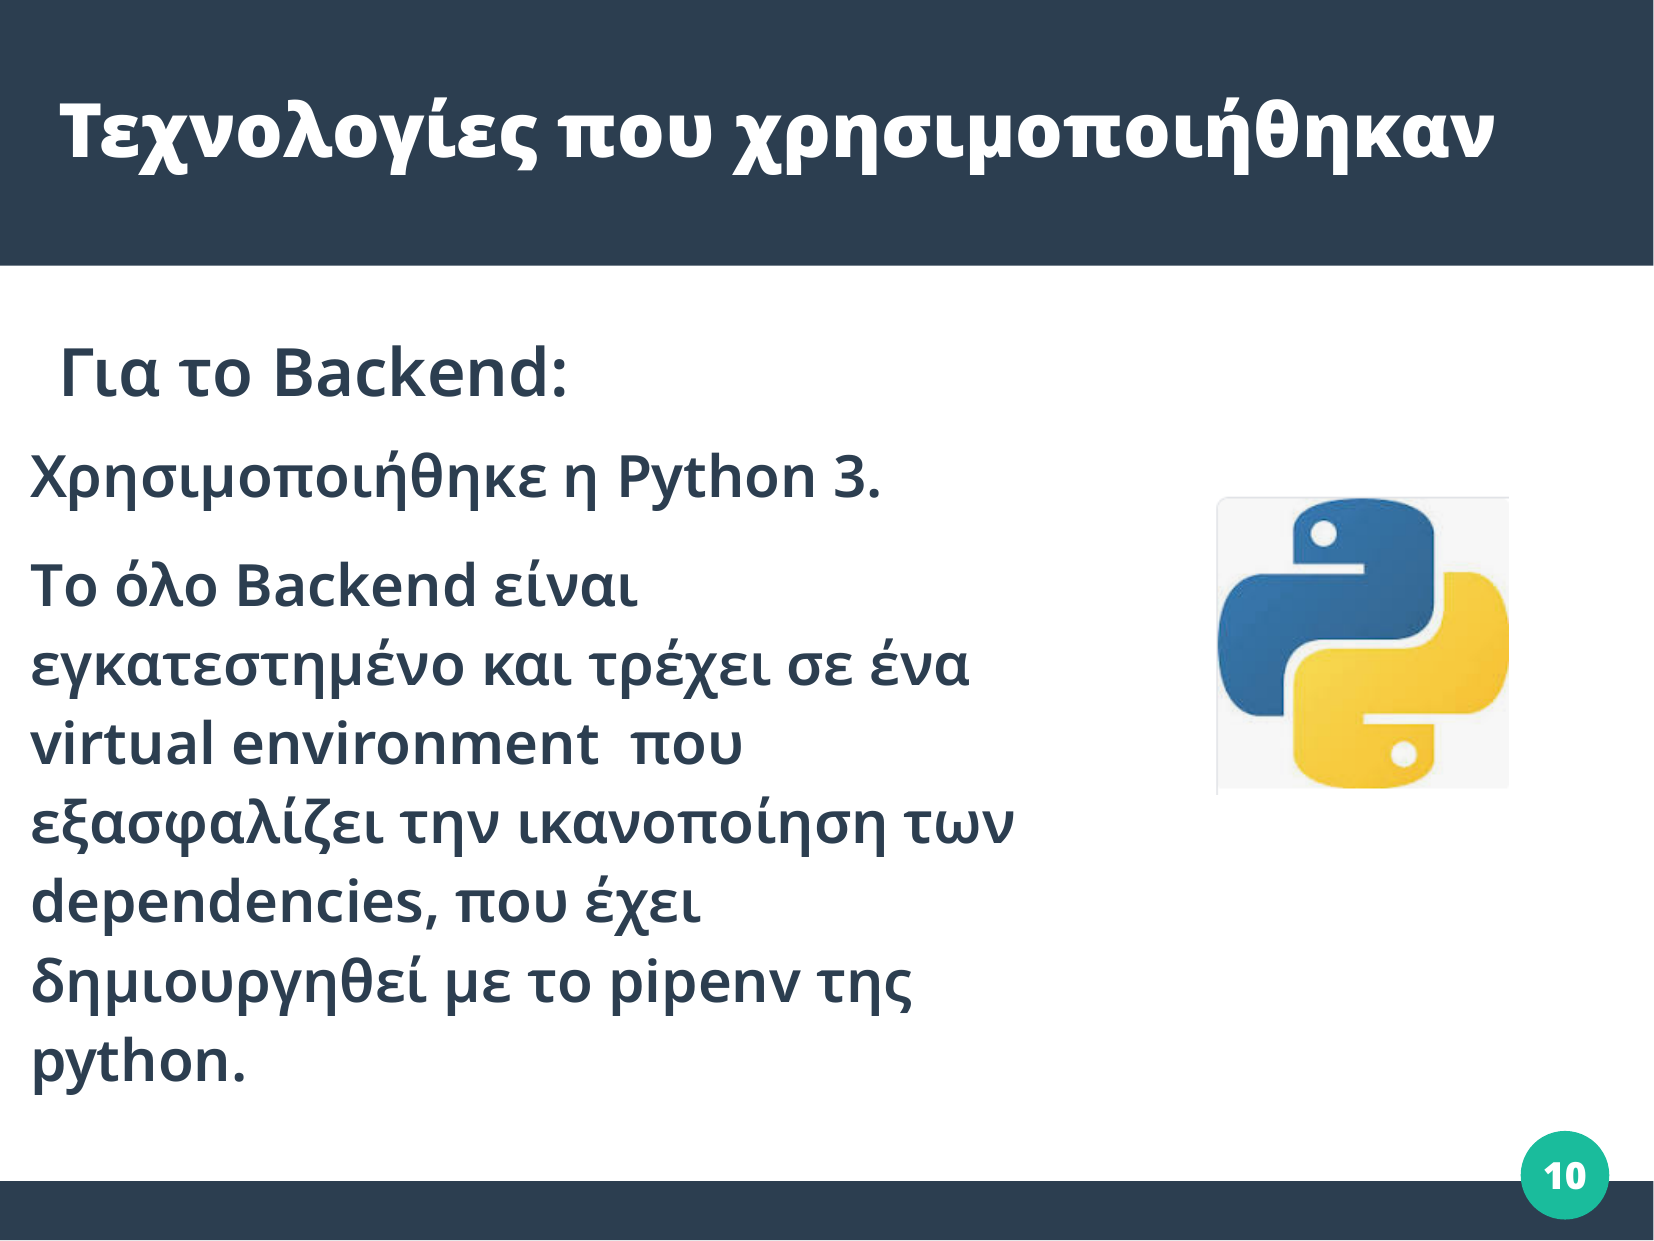

# Τεχνολογίες που χρησιμοποιήθηκαν
Για το Backend:
Χρησιμοποιήθηκε η Python 3.
Tο όλο Backend είναι εγκατεστημένο και τρέχει σε ένα virtual environment που εξασφαλίζει την ικανοποίηση των dependencies, που έχει δημιουργηθεί με το pipenv της python.
10